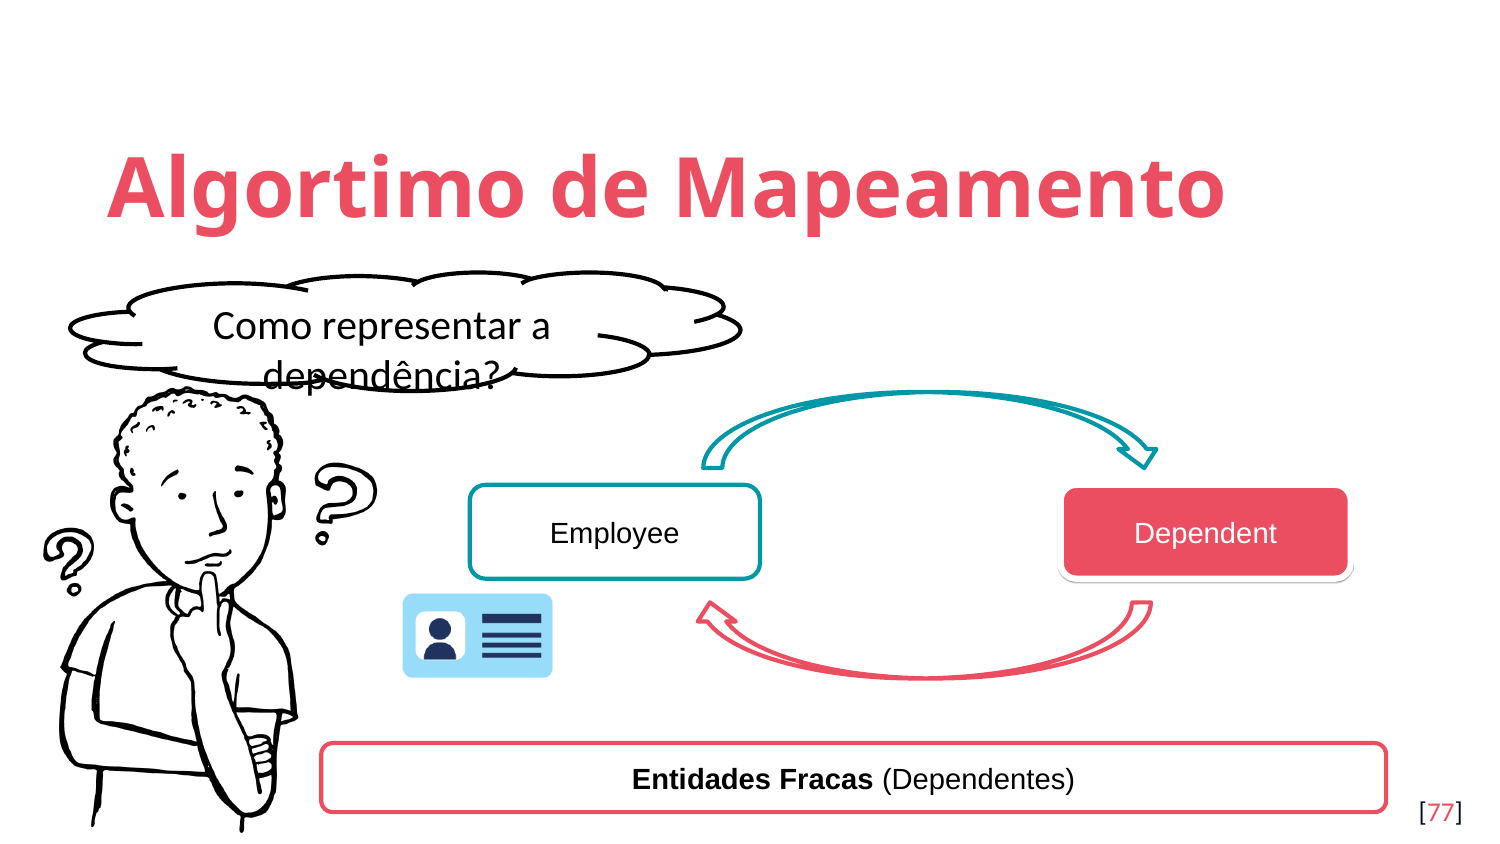

Algortimo de Mapeamento
Como representar a dependência?
Employee
Dependent
Entidades Fracas (Dependentes)